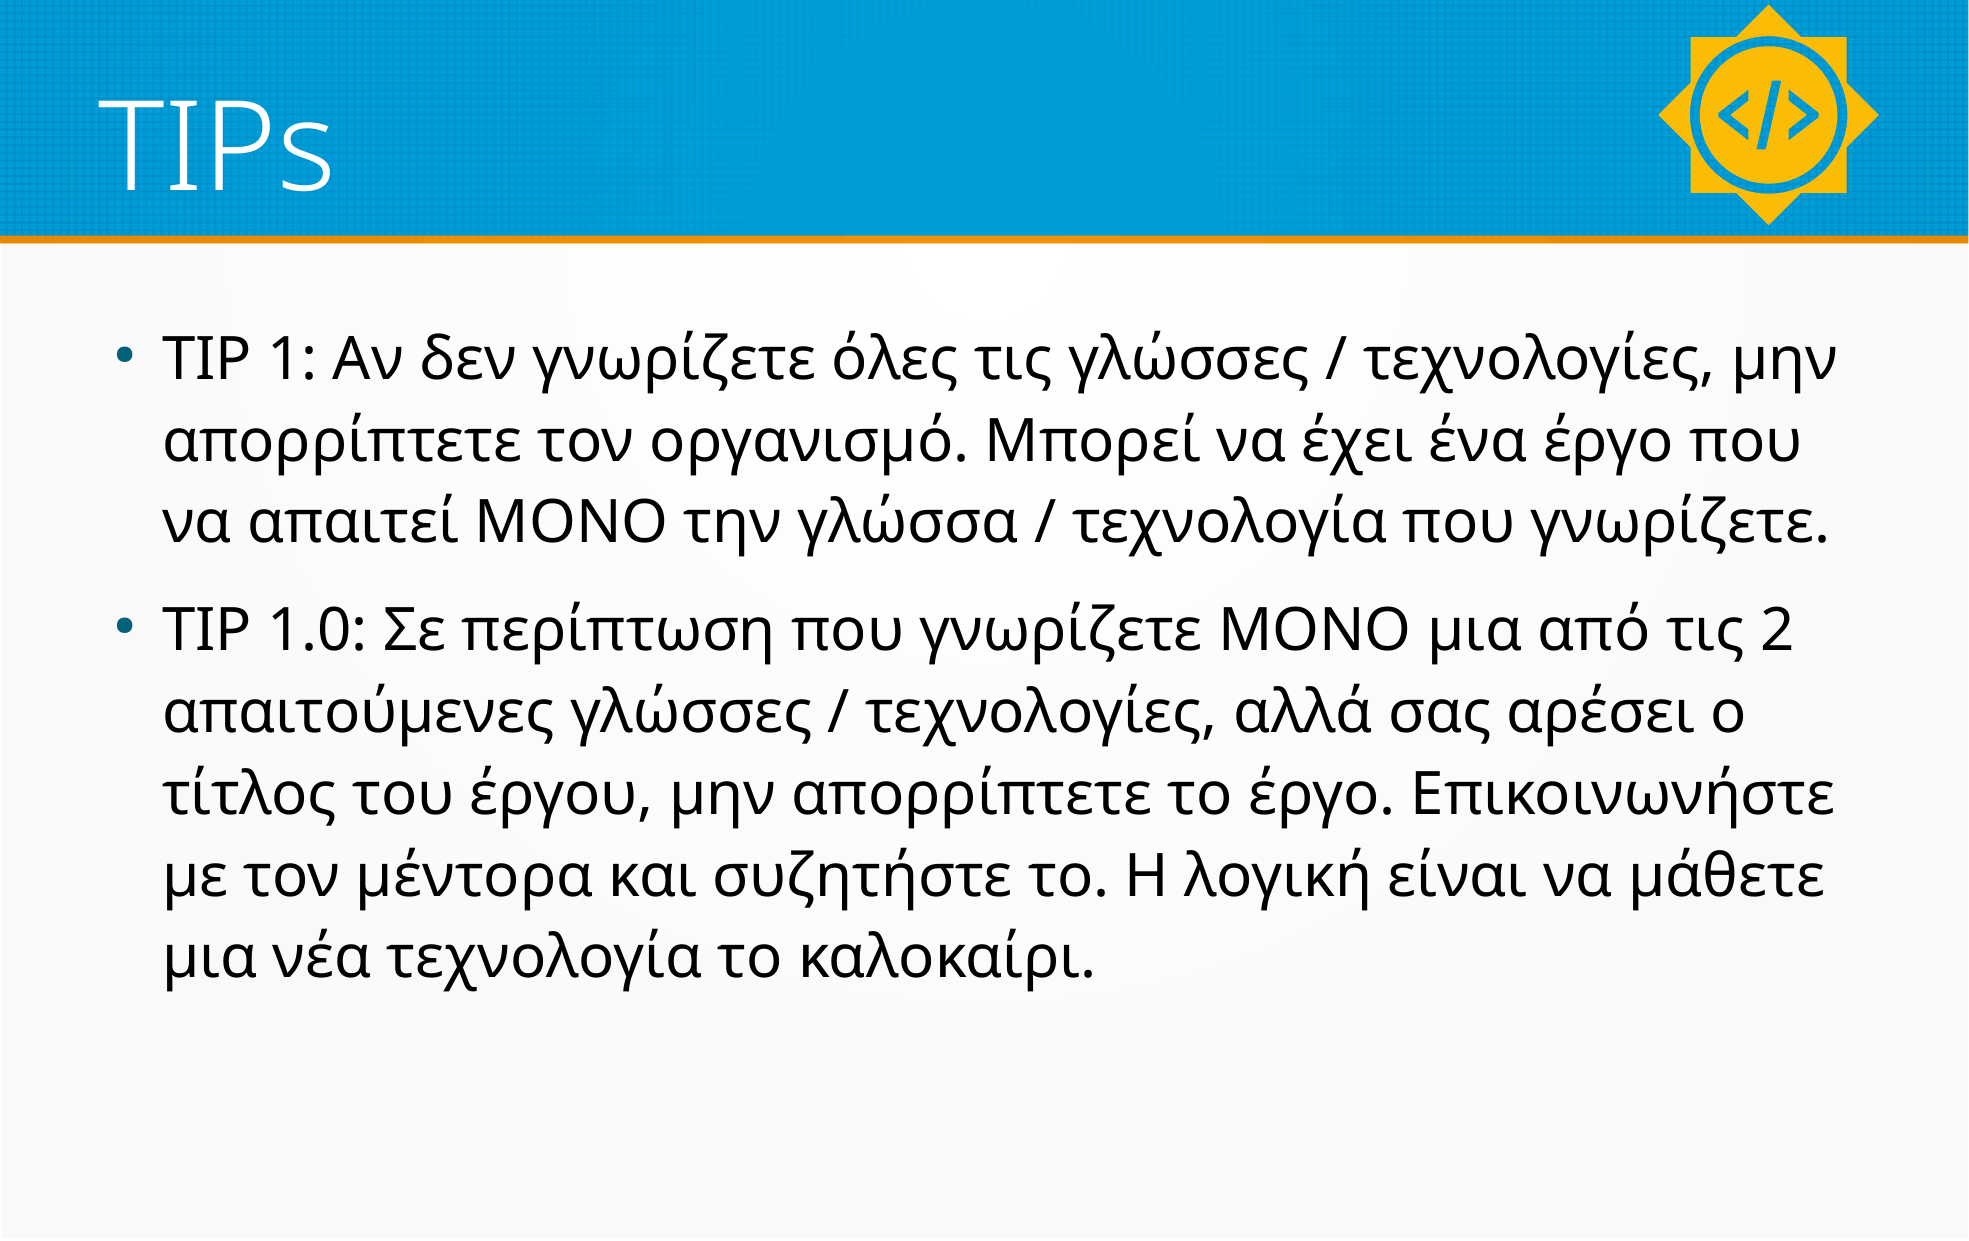

# TIPs
TIP 1: Αν δεν γνωρίζετε όλες τις γλώσσες / τεχνολογίες, μην απορρίπτετε τον οργανισμό. Μπορεί να έχει ένα έργο που να απαιτεί ΜΟΝΟ την γλώσσα / τεχνολογία που γνωρίζετε.
TIP 1.0: Σε περίπτωση που γνωρίζετε ΜΟΝΟ μια από τις 2 απαιτούμενες γλώσσες / τεχνολογίες, αλλά σας αρέσει ο τίτλος του έργου, μην απορρίπτετε το έργο. Επικοινωνήστε με τον μέντορα και συζητήστε το. Η λογική είναι να μάθετε μια νέα τεχνολογία το καλοκαίρι.